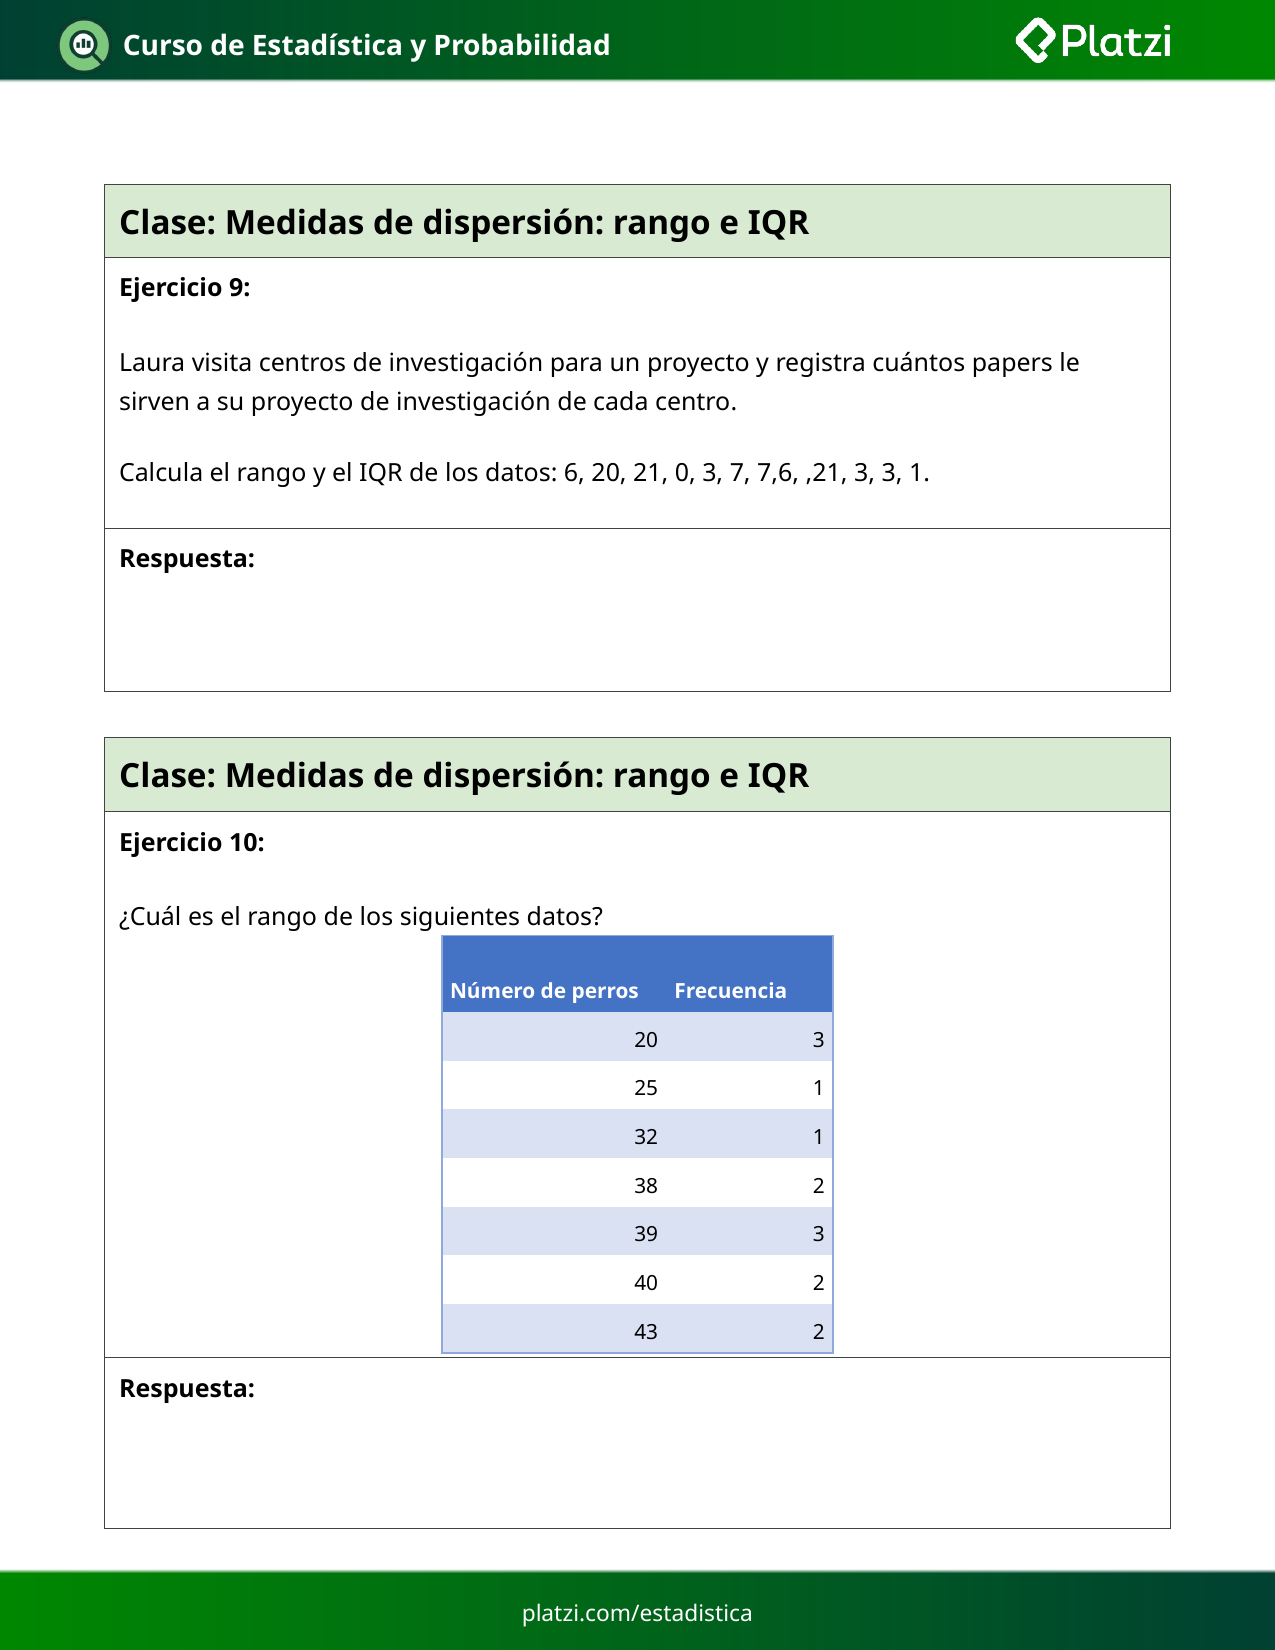

Curso de Estadística y Probabilidad
| Clase: Medidas de dispersión: rango e IQR |
| --- |
| Ejercicio 9: Laura visita centros de investigación para un proyecto y registra cuántos papers le sirven a su proyecto de investigación de cada centro. Calcula el rango y el IQR de los datos: 6, 20, 21, 0, 3, 7, 7,6, ,21, 3, 3, 1. |
| Respuesta: |
| Clase: Medidas de dispersión: rango e IQR |
| --- |
| Ejercicio 10: ¿Cuál es el rango de los siguientes datos? |
| Respuesta: |
| Número de perros | Frecuencia |
| --- | --- |
| 20 | 3 |
| 25 | 1 |
| 32 | 1 |
| 38 | 2 |
| 39 | 3 |
| 40 | 2 |
| 43 | 2 |
# platzi.com/estadistica